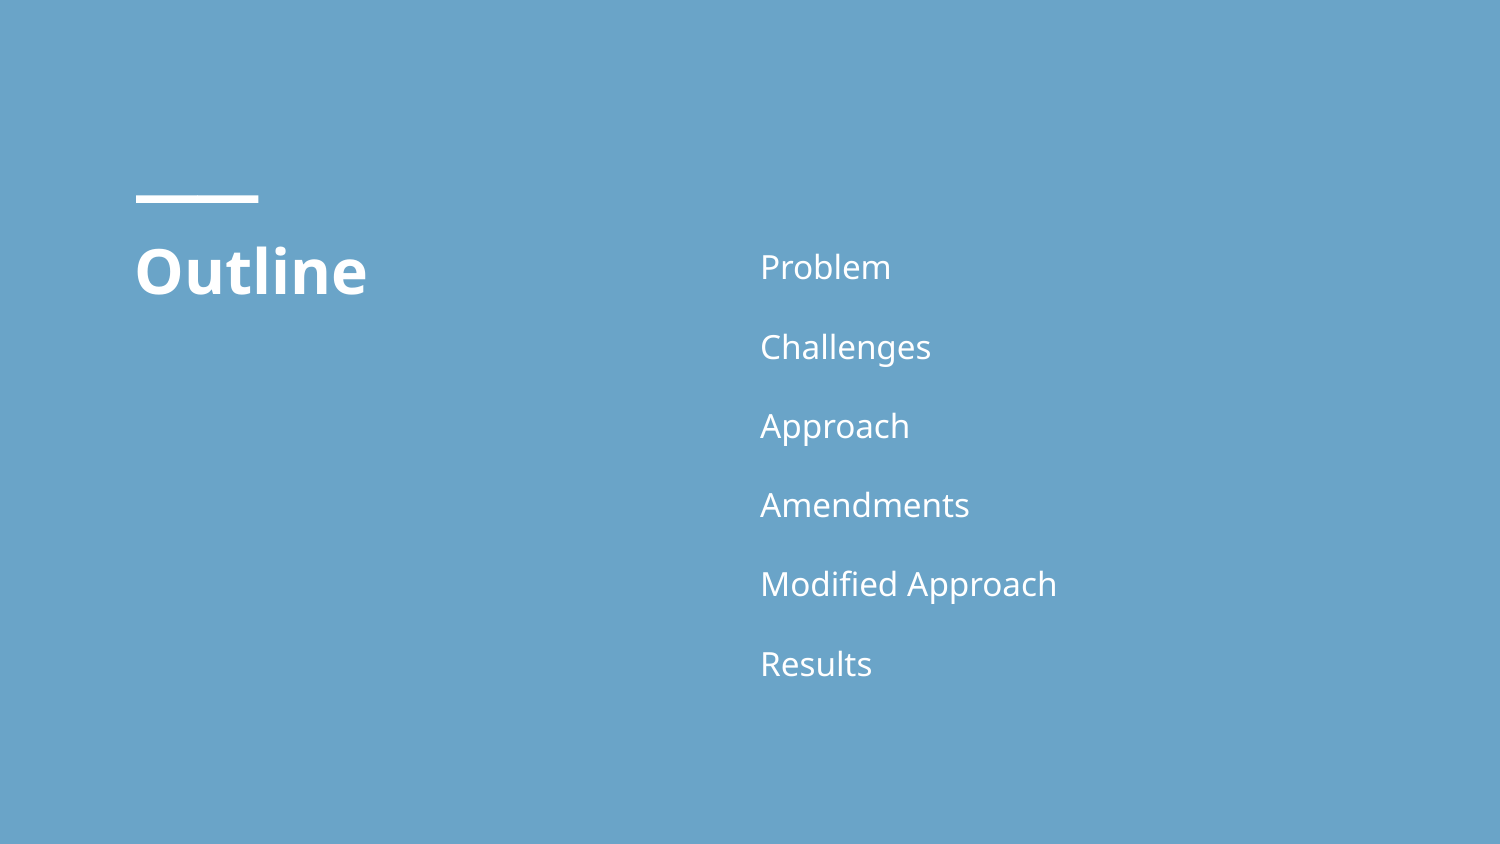

# Outline
Problem
Challenges
Approach
Amendments
Modified Approach
Results